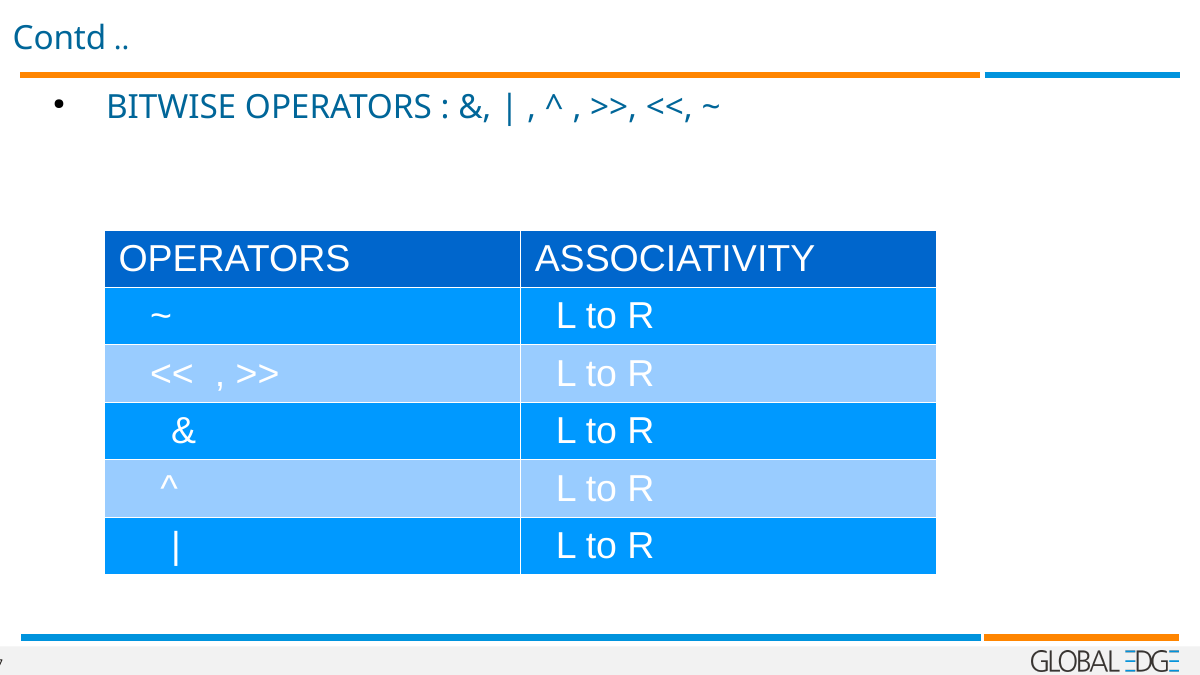

# Contd ..
BITWISE OPERATORS : &, | , ^ , >>, <<, ~
| OPERATORS | ASSOCIATIVITY |
| --- | --- |
| ~ | L to R |
| << , >> | L to R |
| & | L to R |
| ^ | L to R |
| | | L to R |